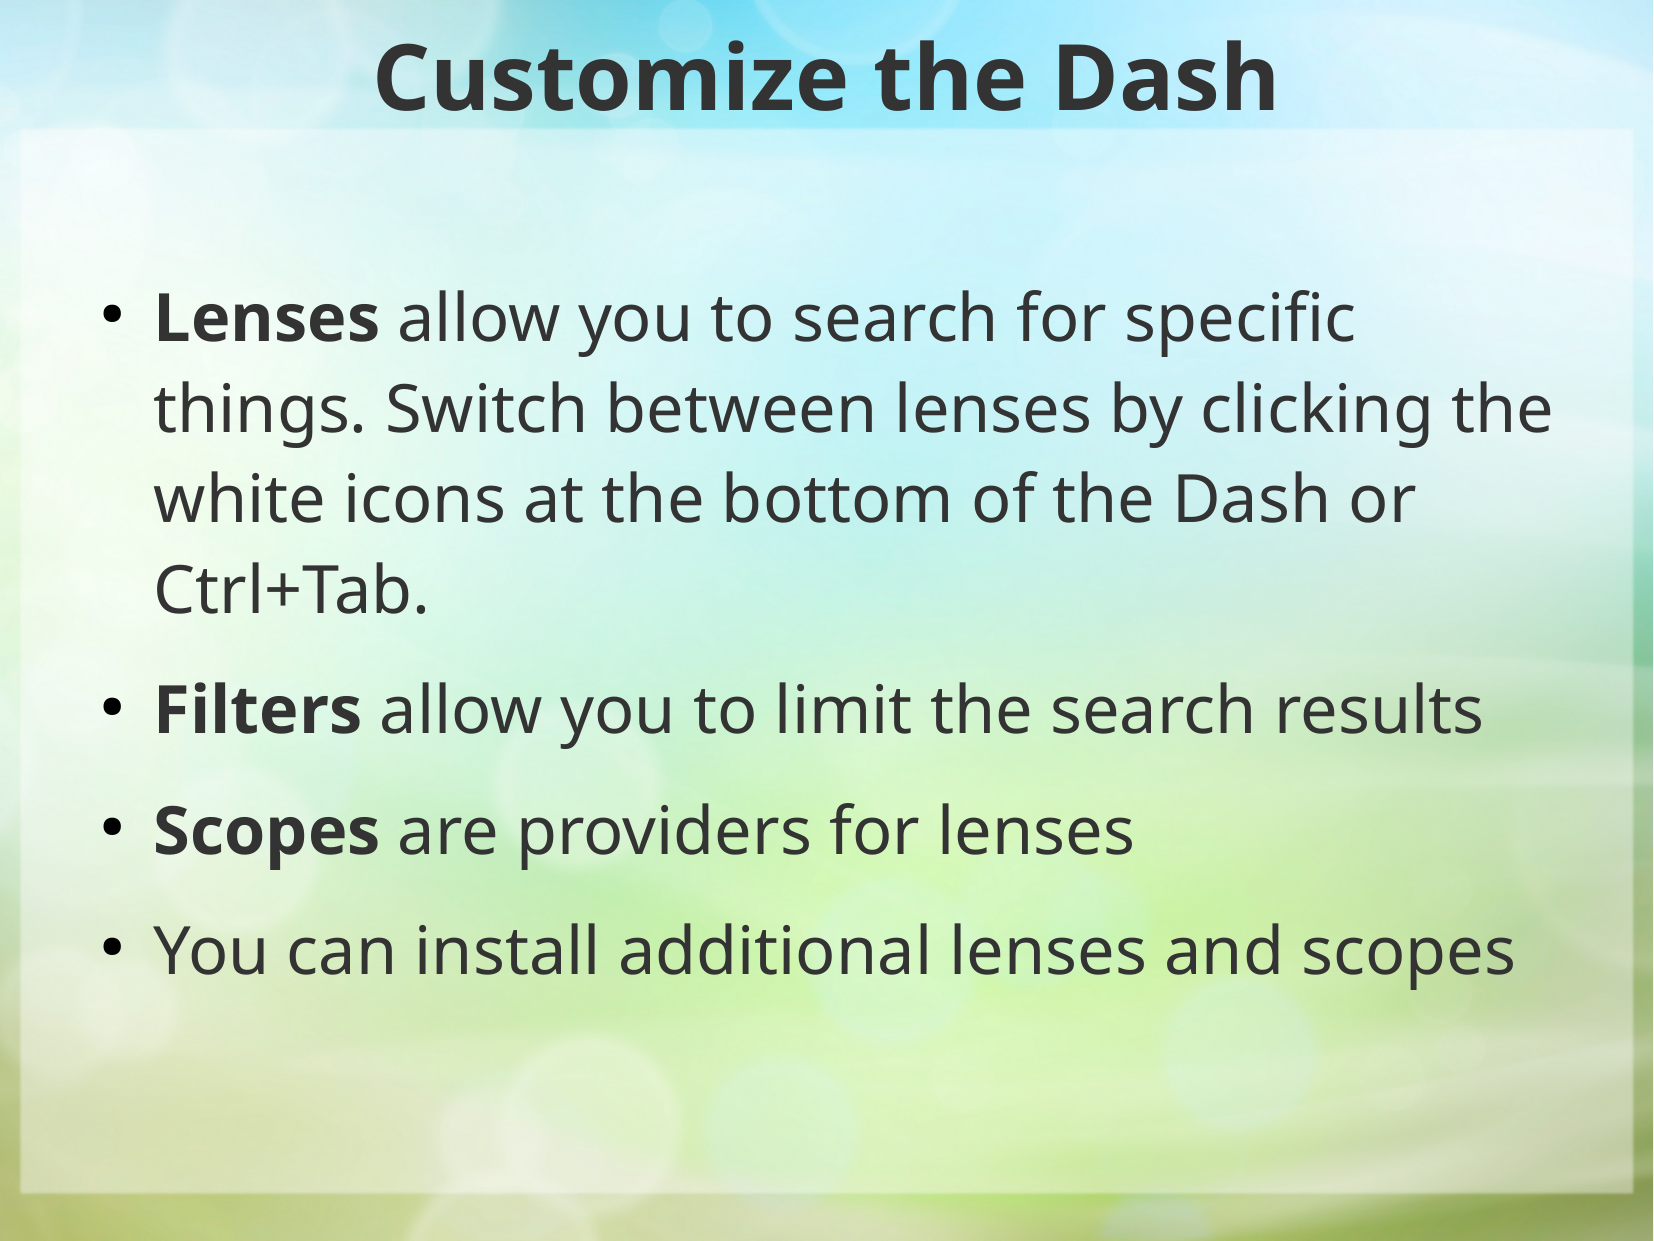

# Customize the Dash
Lenses allow you to search for specific things. Switch between lenses by clicking the white icons at the bottom of the Dash or Ctrl+Tab.
Filters allow you to limit the search results
Scopes are providers for lenses
You can install additional lenses and scopes